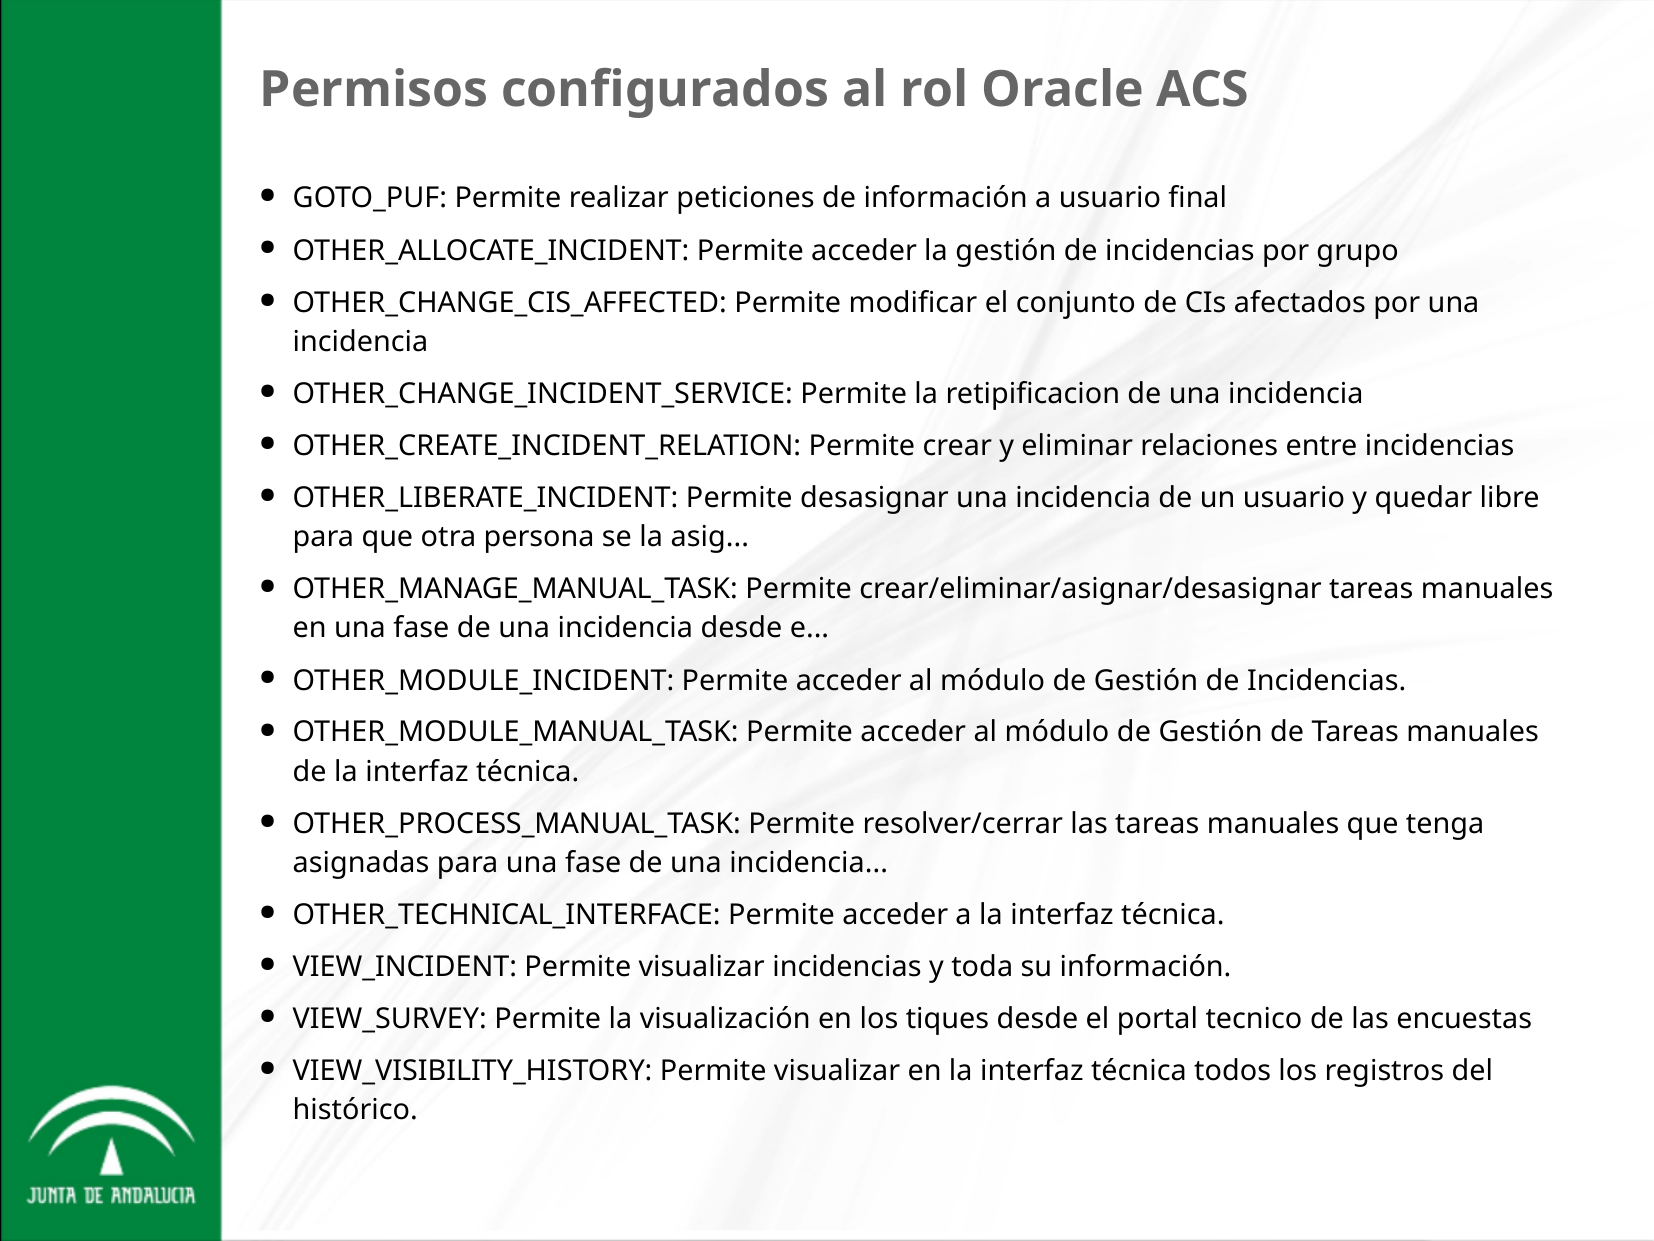

Permisos configurados al rol Oracle ACS
# GOTO_PUF: Permite realizar peticiones de información a usuario final
OTHER_ALLOCATE_INCIDENT: Permite acceder la gestión de incidencias por grupo
OTHER_CHANGE_CIS_AFFECTED: Permite modificar el conjunto de CIs afectados por una incidencia
OTHER_CHANGE_INCIDENT_SERVICE: Permite la retipificacion de una incidencia
OTHER_CREATE_INCIDENT_RELATION: Permite crear y eliminar relaciones entre incidencias
OTHER_LIBERATE_INCIDENT: Permite desasignar una incidencia de un usuario y quedar libre para que otra persona se la asig...
OTHER_MANAGE_MANUAL_TASK: Permite crear/eliminar/asignar/desasignar tareas manuales en una fase de una incidencia desde e...
OTHER_MODULE_INCIDENT: Permite acceder al módulo de Gestión de Incidencias.
OTHER_MODULE_MANUAL_TASK: Permite acceder al módulo de Gestión de Tareas manuales de la interfaz técnica.
OTHER_PROCESS_MANUAL_TASK: Permite resolver/cerrar las tareas manuales que tenga asignadas para una fase de una incidencia...
OTHER_TECHNICAL_INTERFACE: Permite acceder a la interfaz técnica.
VIEW_INCIDENT: Permite visualizar incidencias y toda su información.
VIEW_SURVEY: Permite la visualización en los tiques desde el portal tecnico de las encuestas
VIEW_VISIBILITY_HISTORY: Permite visualizar en la interfaz técnica todos los registros del histórico.